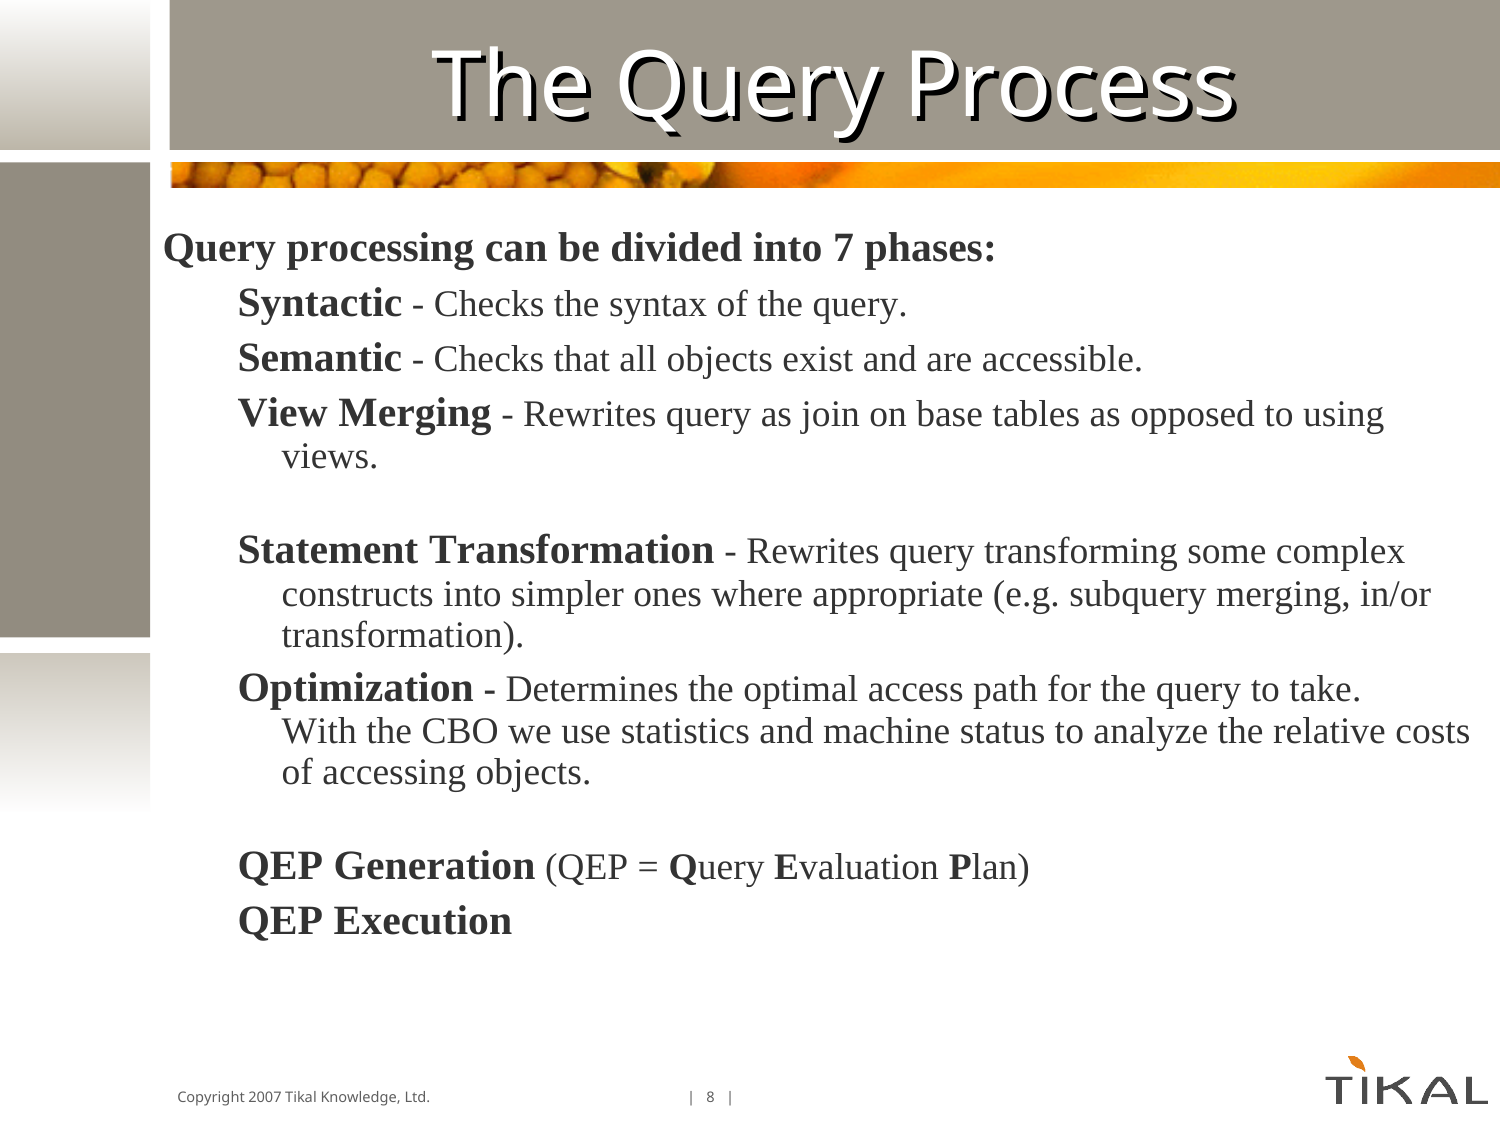

# The Query Process
Query processing can be divided into 7 phases:
Syntactic - Checks the syntax of the query.
Semantic - Checks that all objects exist and are accessible.
View Merging - Rewrites query as join on base tables as opposed to using views.
Statement Transformation - Rewrites query transforming some complex constructs into simpler ones where appropriate (e.g. subquery merging, in/or transformation).
Optimization - Determines the optimal access path for the query to take.
With the CBO we use statistics and machine status to analyze the relative costs of accessing objects.
QEP Generation (QEP = Query Evaluation Plan)
QEP Execution